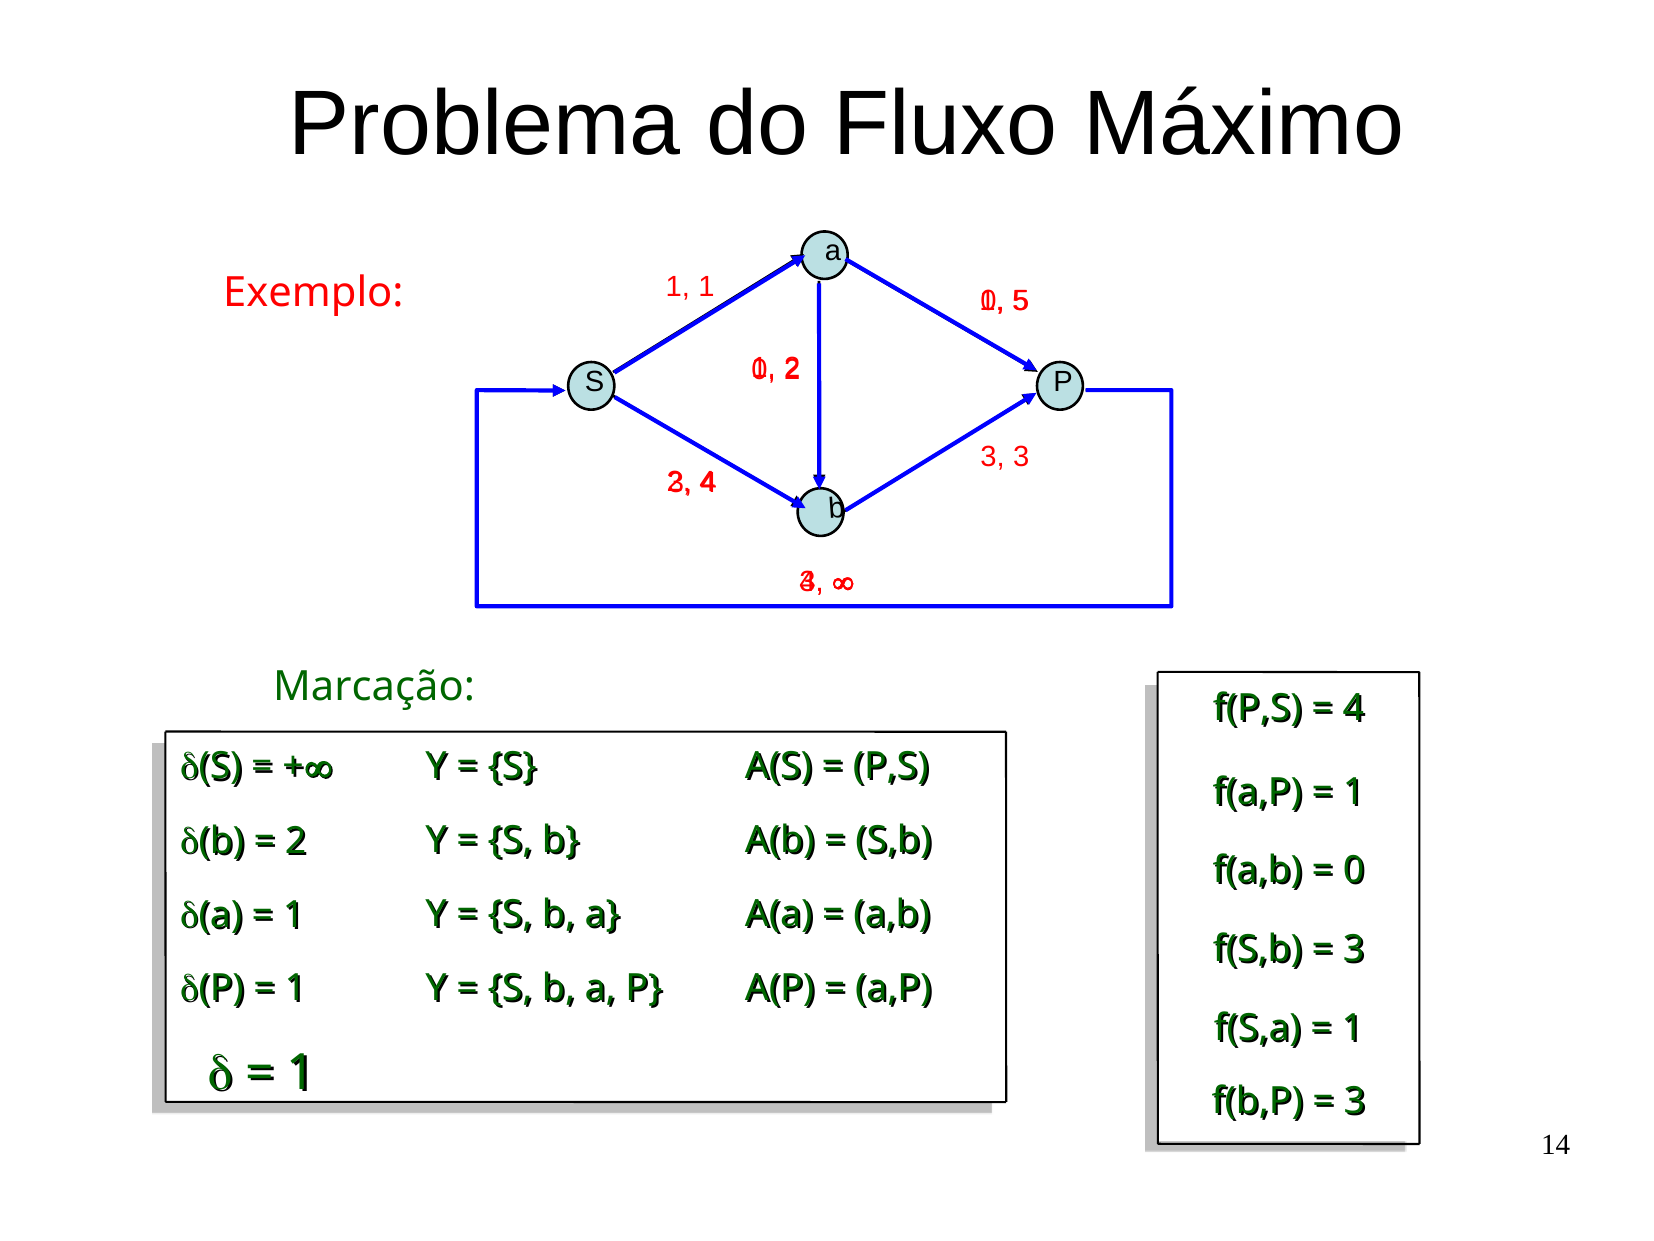

# Problema do Fluxo Máximo
a
	Exemplo:
1, 1
1, 5
0, 5
1, 2
0, 2
S
P
3, 3
2, 4
3, 4
b
3, 
4, 
Marcação:
f(P,S) = 4
(S) = +
Y = {S}
A(S) = (P,S)‏
f(a,P) = 1
(b) = 2
Y = {S, b}
A(b) = (S,b)‏
f(a,b) = 0
(a) = 1
Y = {S, b, a}
A(a) = (a,b)‏
f(S,b) = 3
(P) = 1
Y = {S, b, a, P}
A(P) = (a,P)‏
f(S,a) = 1
 = 1
f(b,P) = 3
14